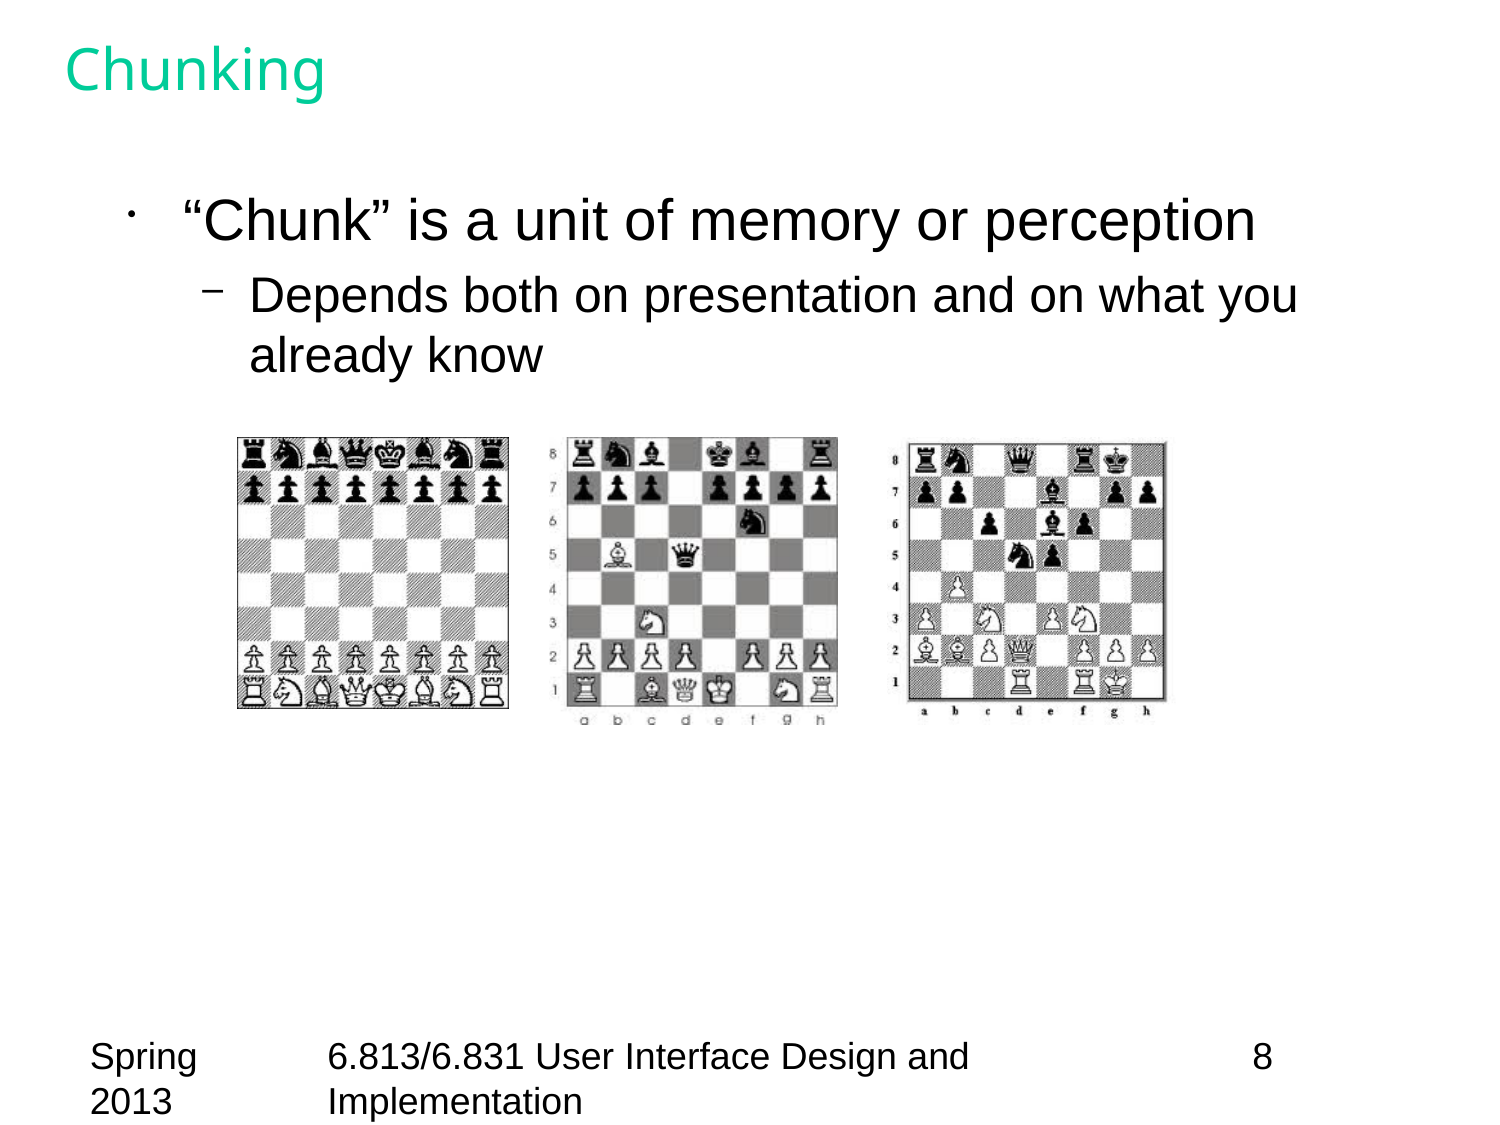

# Chunking
“Chunk” is a unit of memory or perception
Depends both on presentation and on what you already know
Spring 2013
6.813/6.831 User Interface Design and Implementation